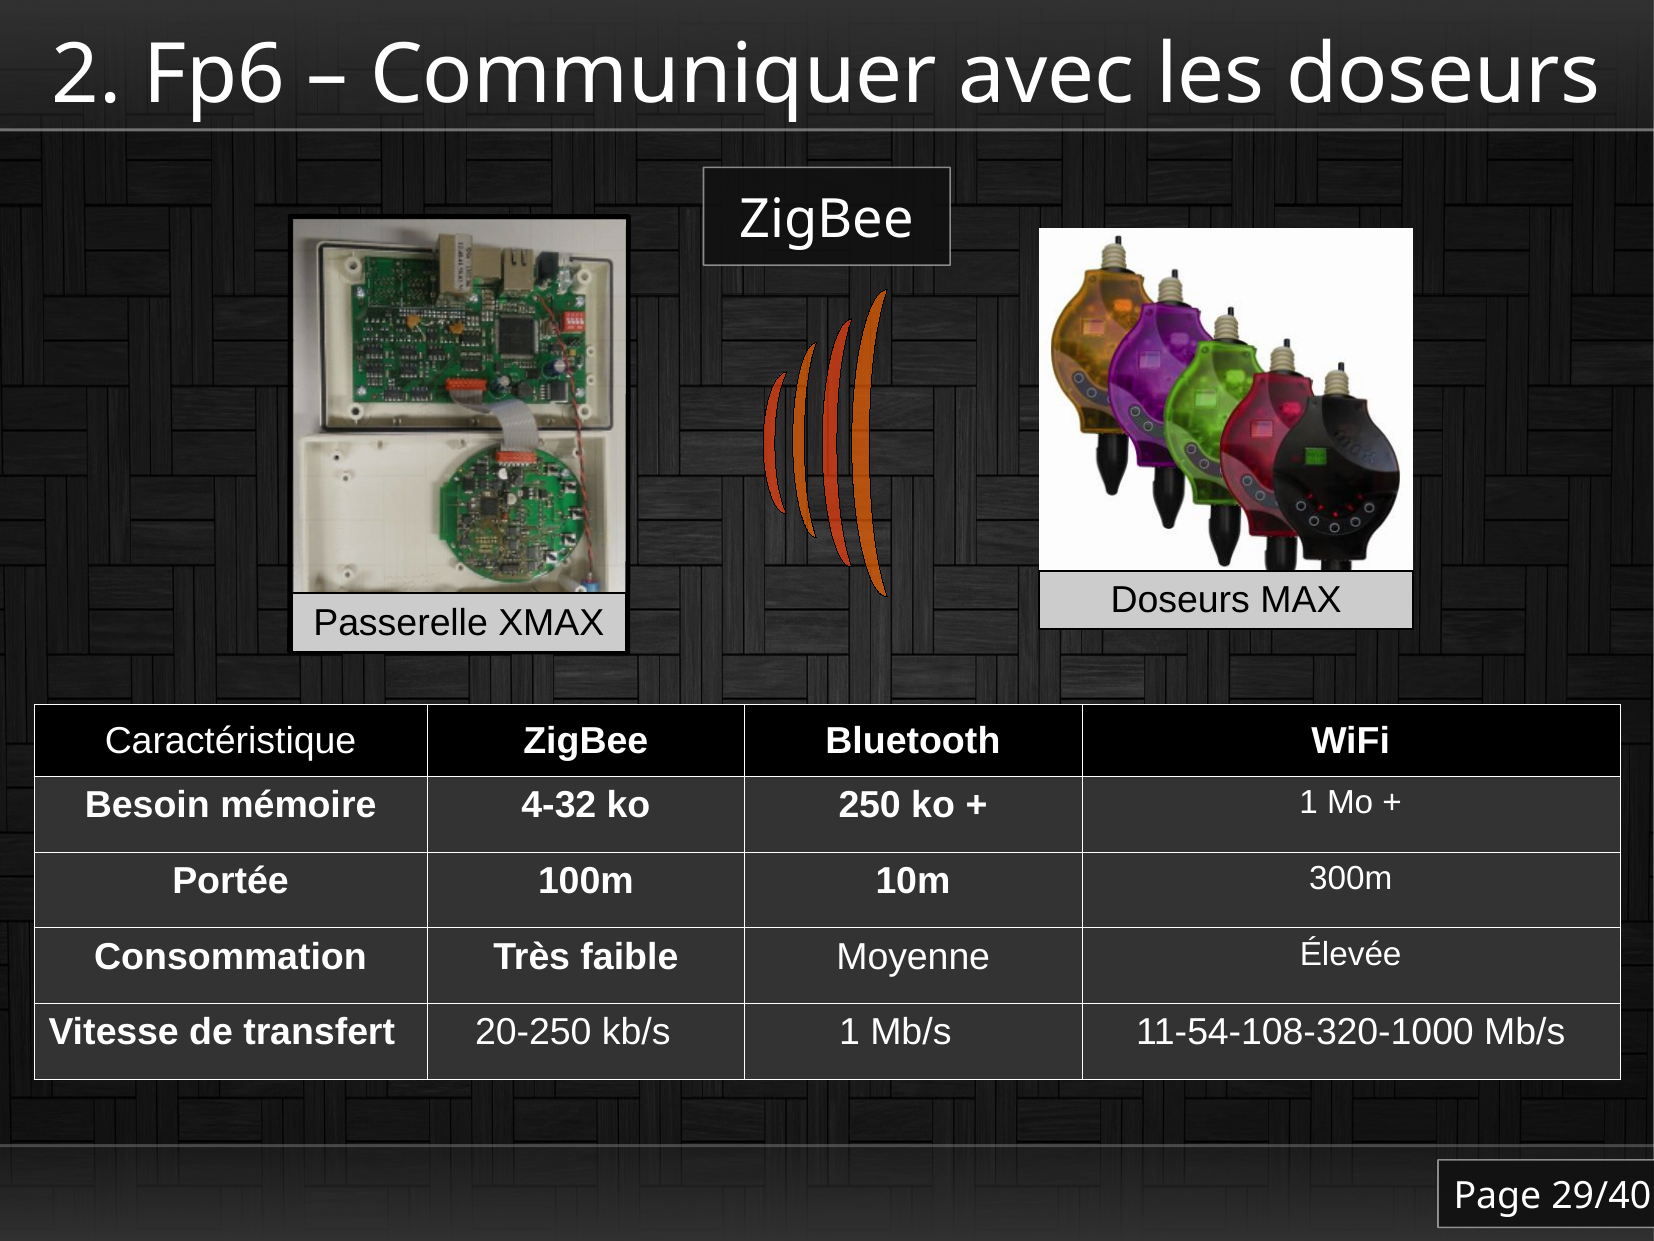

2. Fp6 – Communiquer avec les doseurs
ZigBee
Doseurs MAX
Passerelle XMAX
| Caractéristique | ZigBee | Bluetooth | WiFi |
| --- | --- | --- | --- |
| Besoin mémoire | 4-32 ko | 250 ko + | 1 Mo + |
| Portée | 100m | 10m | 300m |
| Consommation | Très faible | Moyenne | Élevée |
| Vitesse de transfert | 20-250 kb/s | 1 Mb/s | 11-54-108-320-1000 Mb/s |